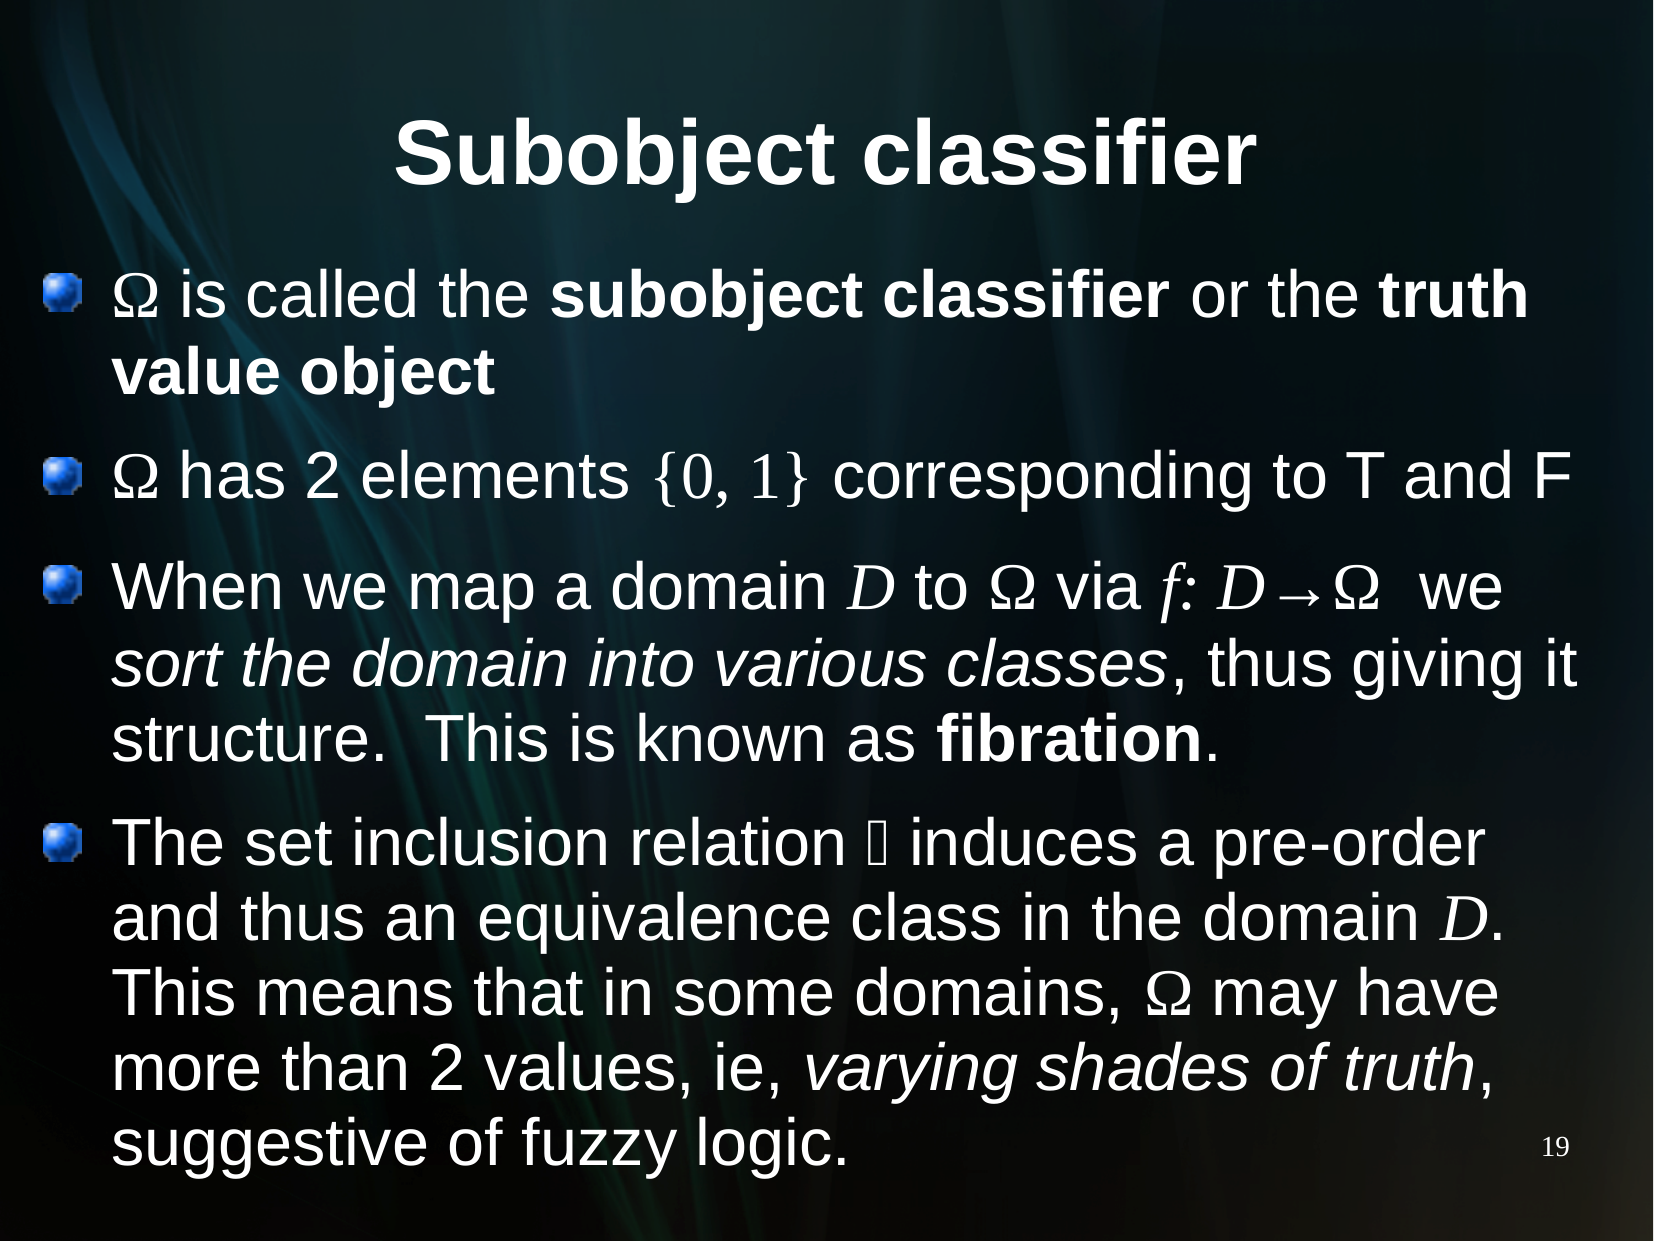

# Subobject classifier
Ω is called the subobject classifier or the truth value object
Ω has 2 elements {0, 1} corresponding to T and F
When we map a domain D to Ω via f: D→Ω we sort the domain into various classes, thus giving it structure. This is known as fibration.
The set inclusion relation  induces a pre-order and thus an equivalence class in the domain D.
This means that in some domains, Ω may have more than 2 values, ie, varying shades of truth,
suggestive of fuzzy logic.
19